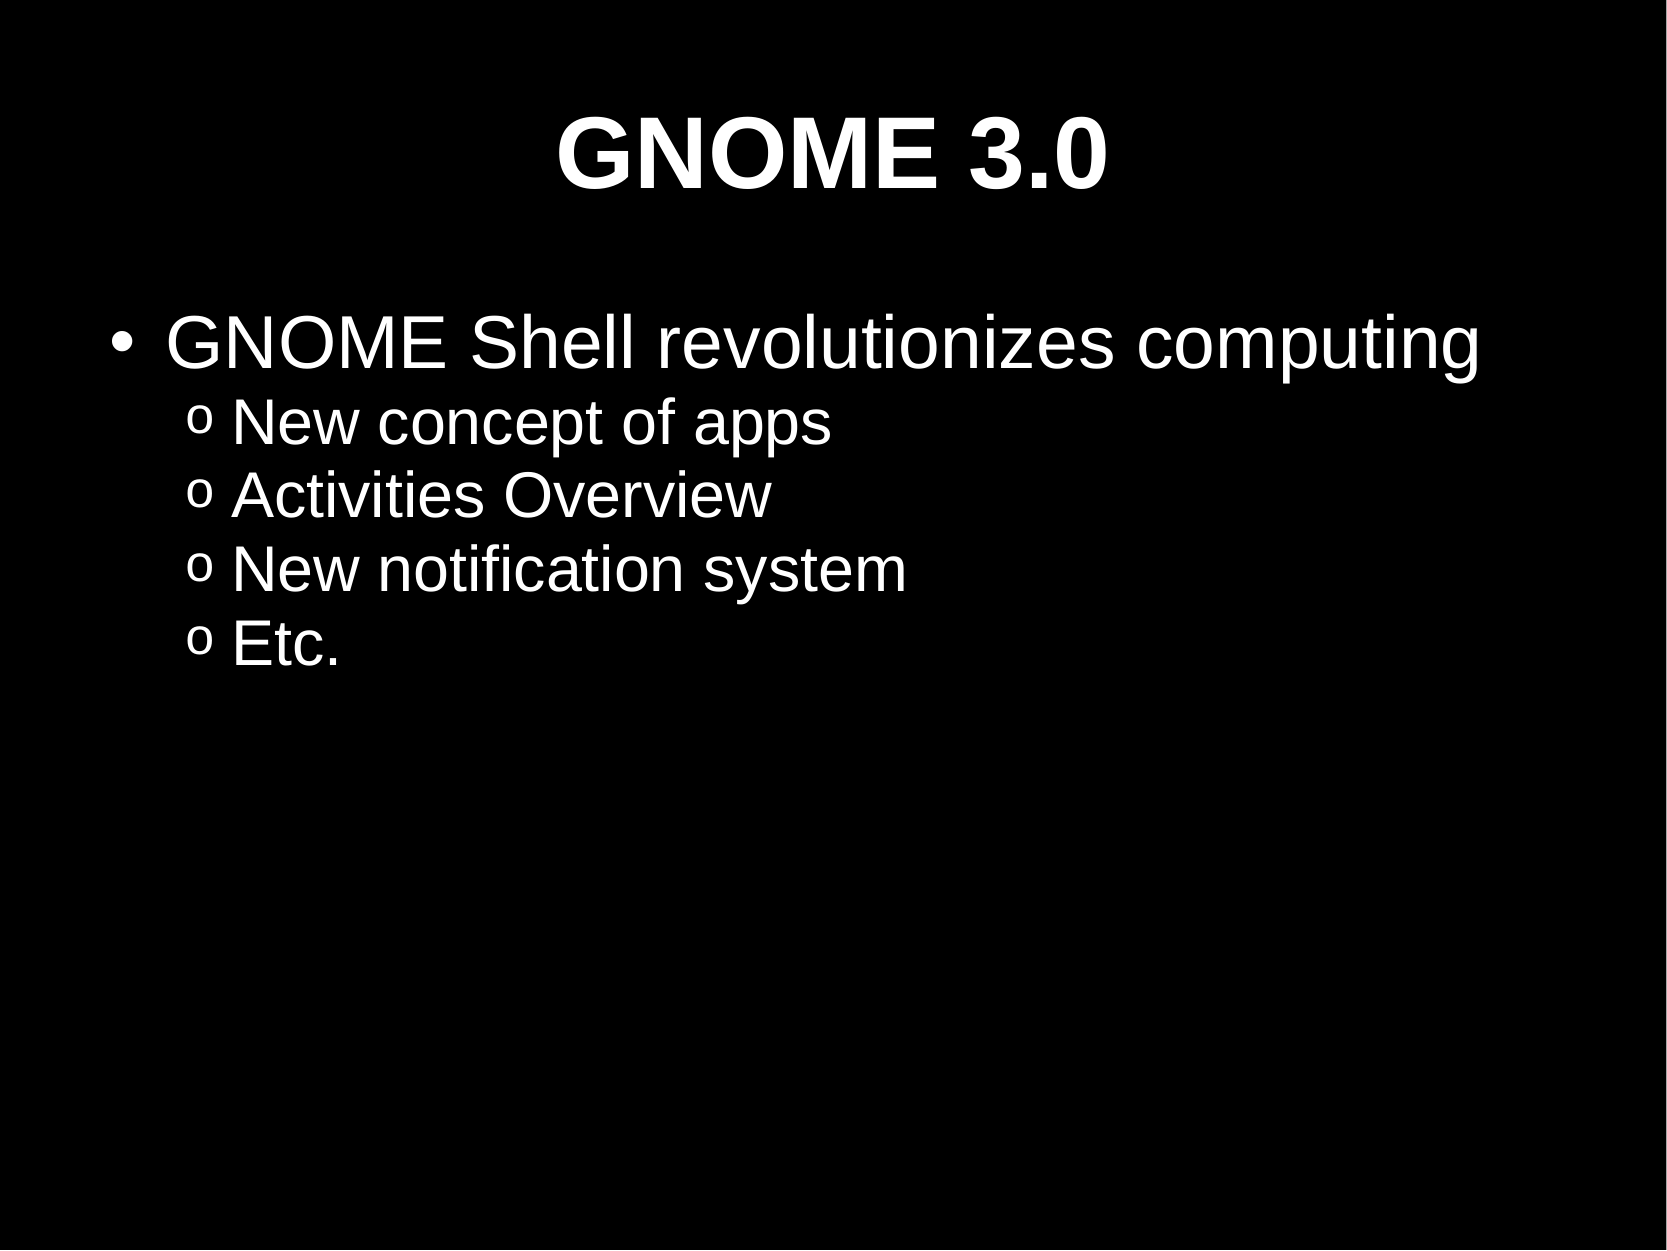

GNOME 3.0
GNOME Shell revolutionizes computing
New concept of apps
Activities Overview
New notification system
Etc.